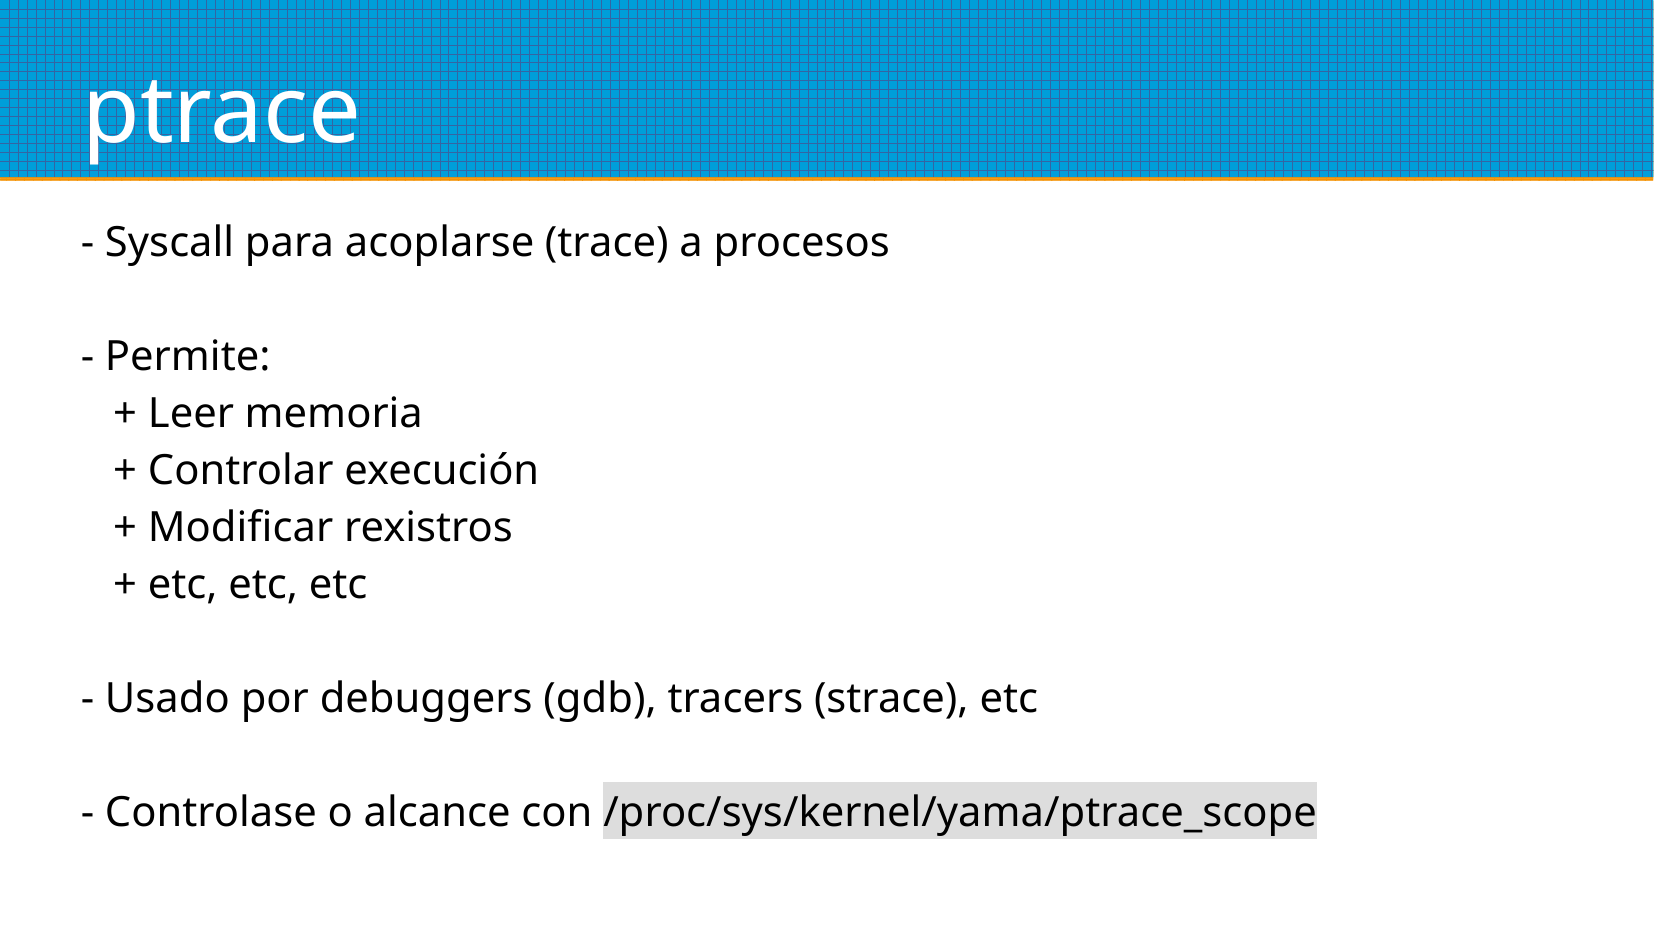

# ptrace
- Syscall para acoplarse (trace) a procesos
- Permite:
 + Leer memoria
 + Controlar execución
 + Modificar rexistros
 + etc, etc, etc
- Usado por debuggers (gdb), tracers (strace), etc
- Controlase o alcance con /proc/sys/kernel/yama/ptrace_scope